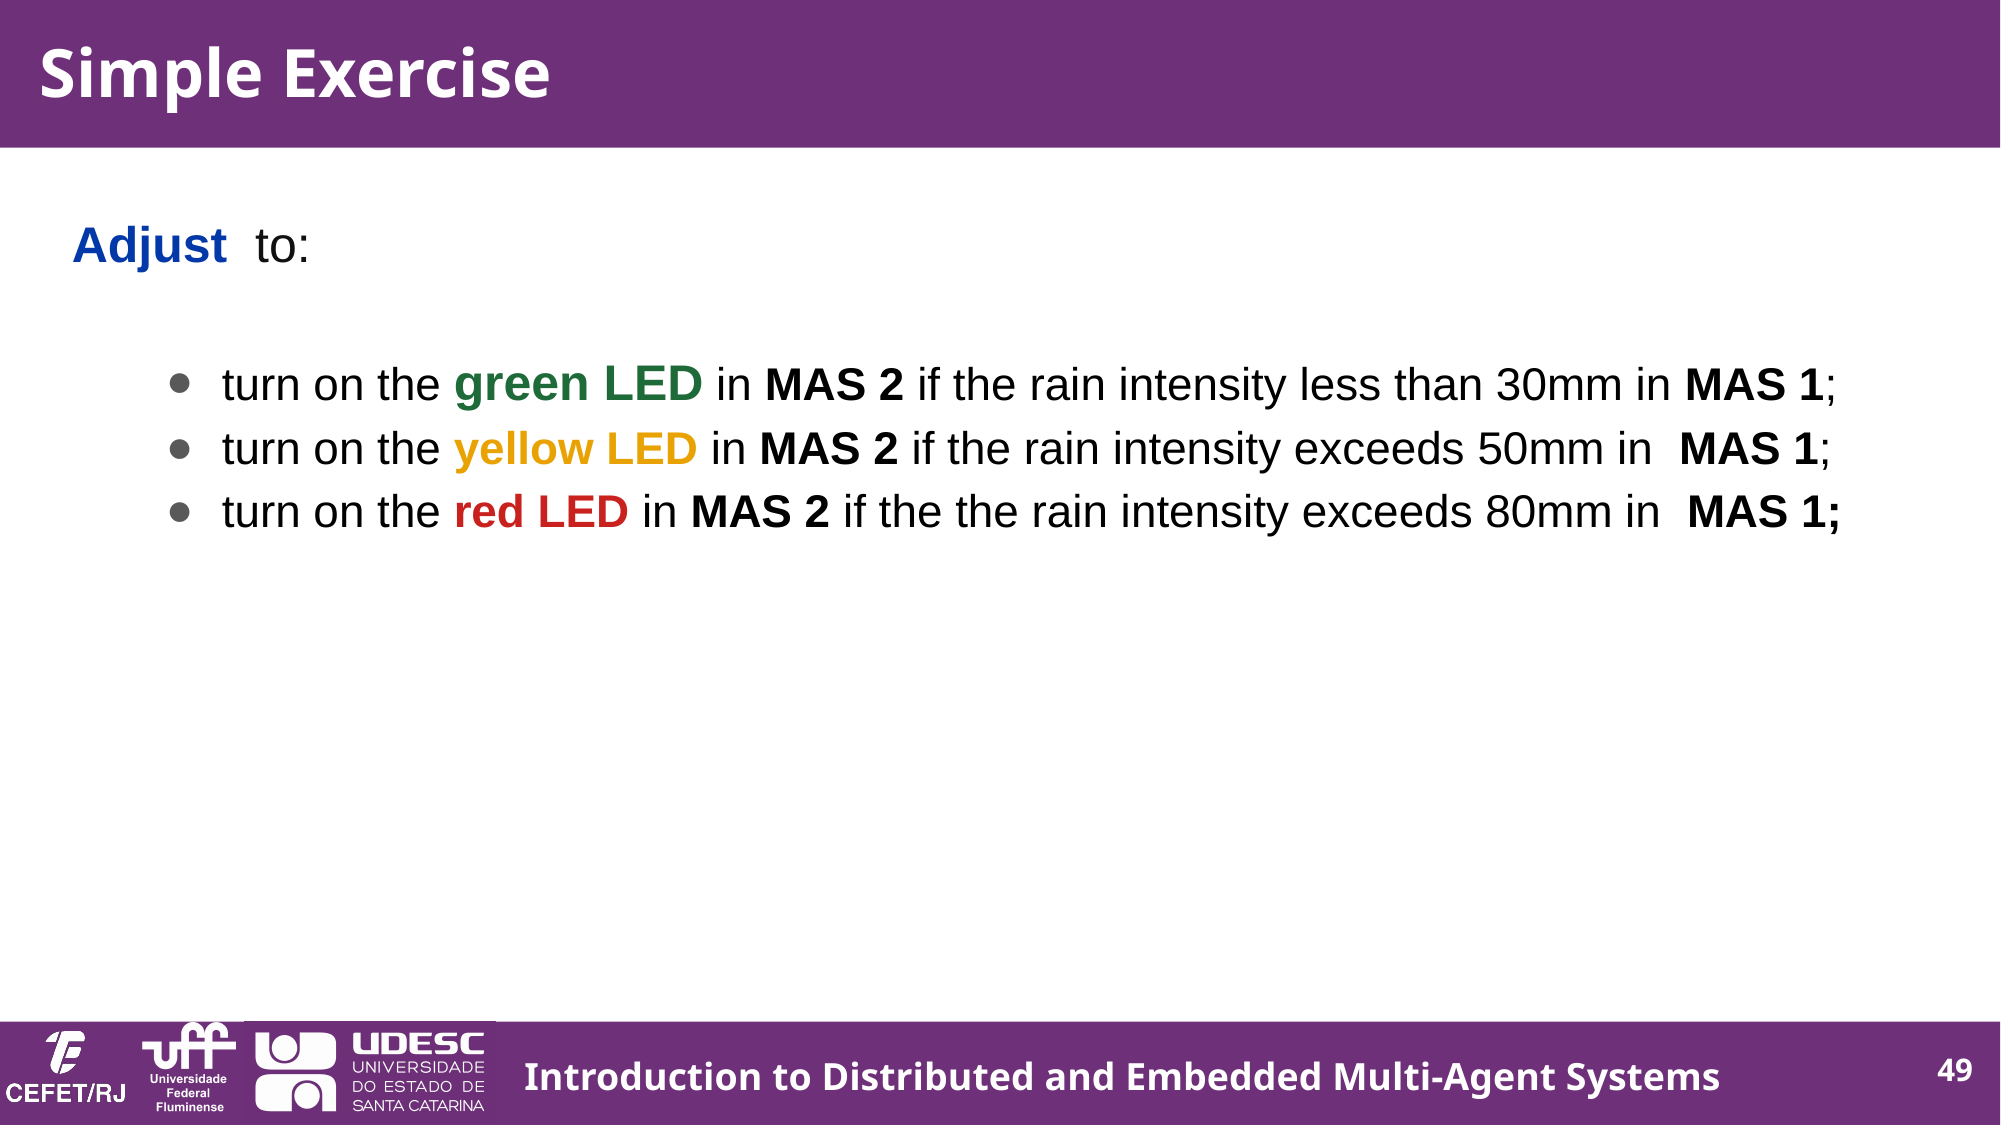

Simple Exercise
Adjust to:
turn on the green LED in MAS 2 if the rain intensity less than 30mm in MAS 1;
turn on the yellow LED in MAS 2 if the rain intensity exceeds 50mm in MAS 1;
turn on the red LED in MAS 2 if the the rain intensity exceeds 80mm in MAS 1;